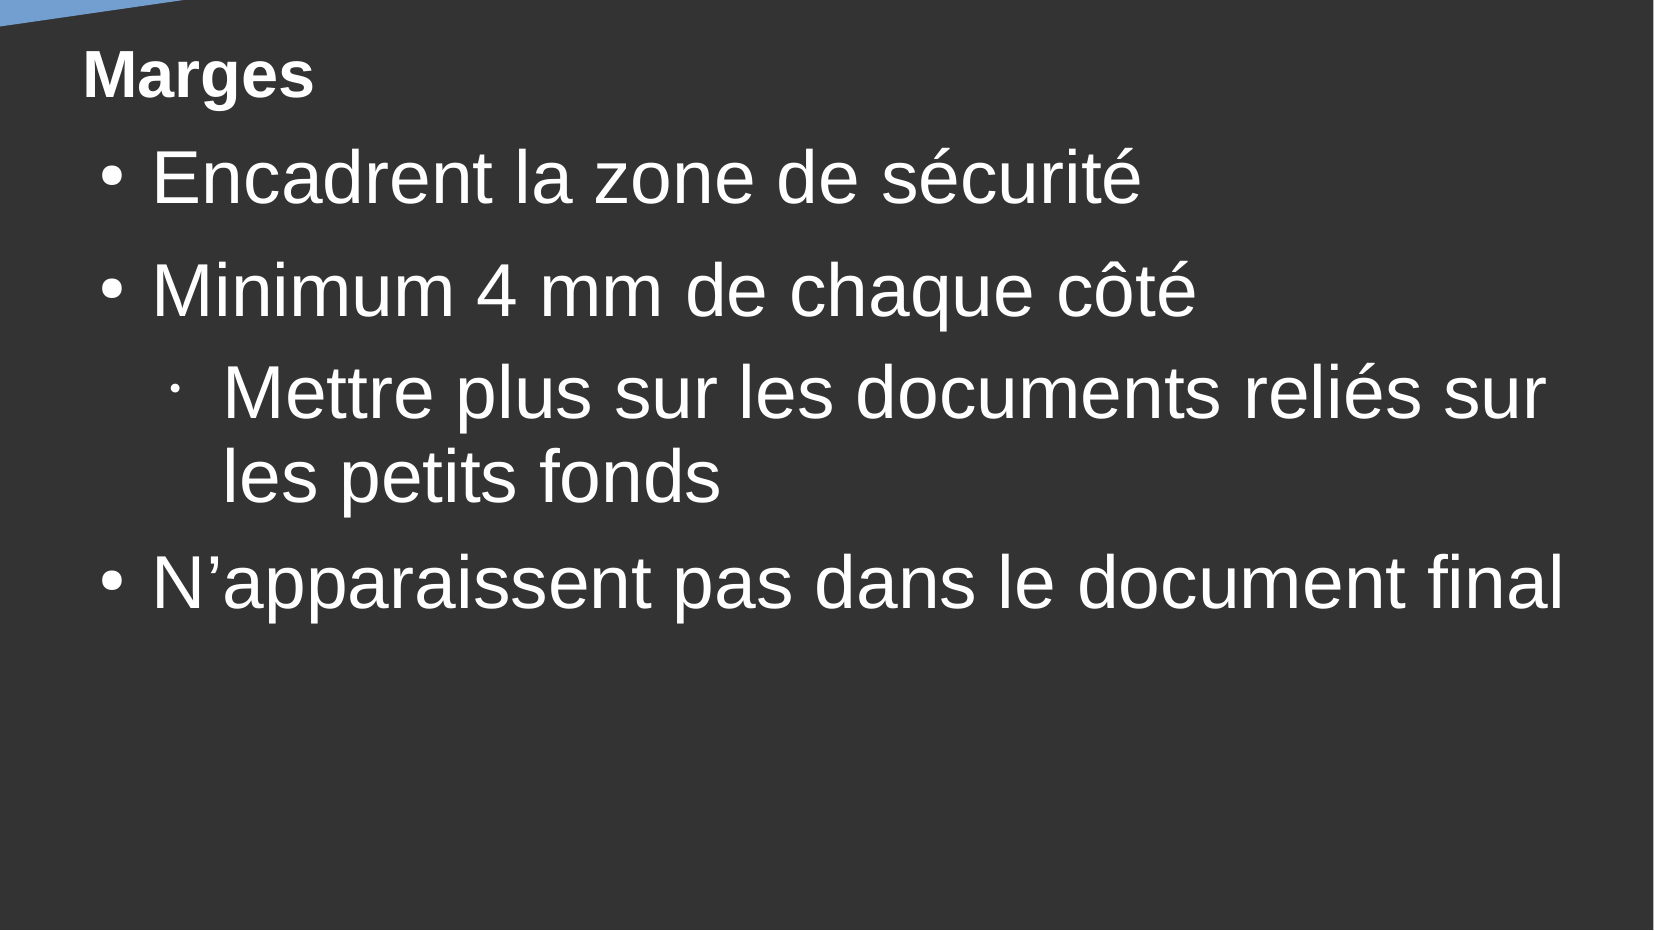

# Marges
Encadrent la zone de sécurité
Minimum 4 mm de chaque côté
Mettre plus sur les documents reliés sur les petits fonds
N’apparaissent pas dans le document final